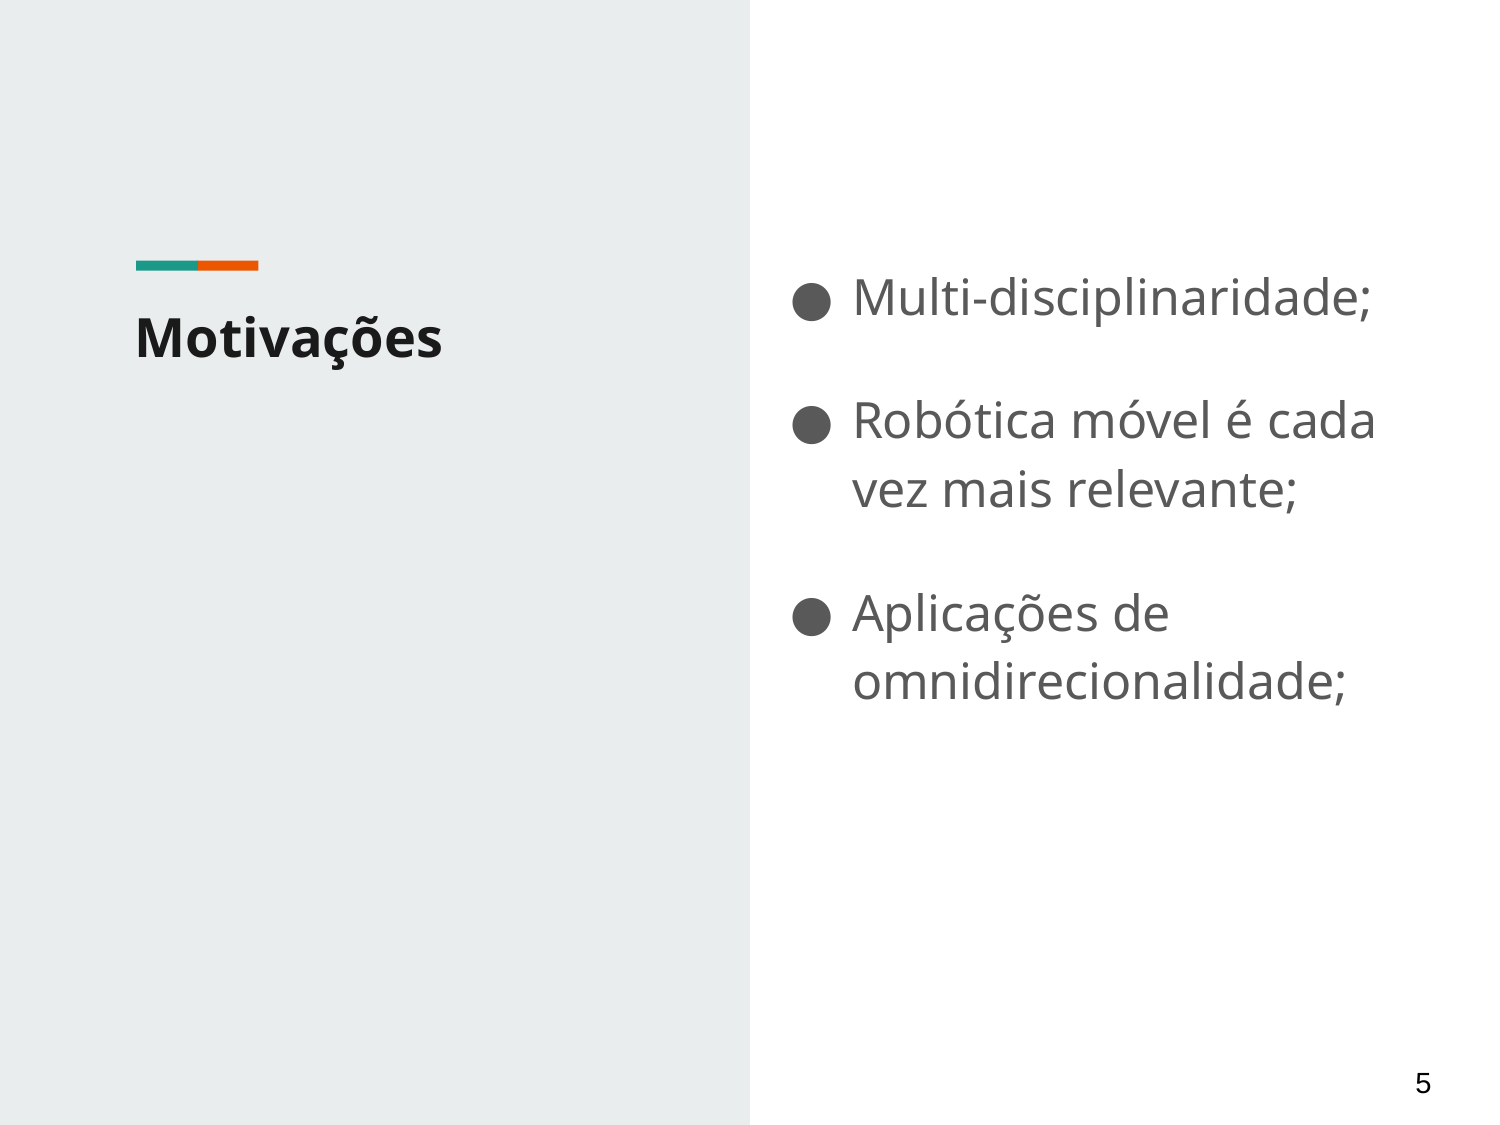

Multi-disciplinaridade;
Robótica móvel é cada vez mais relevante;
Aplicações de omnidirecionalidade;
# Motivações
5